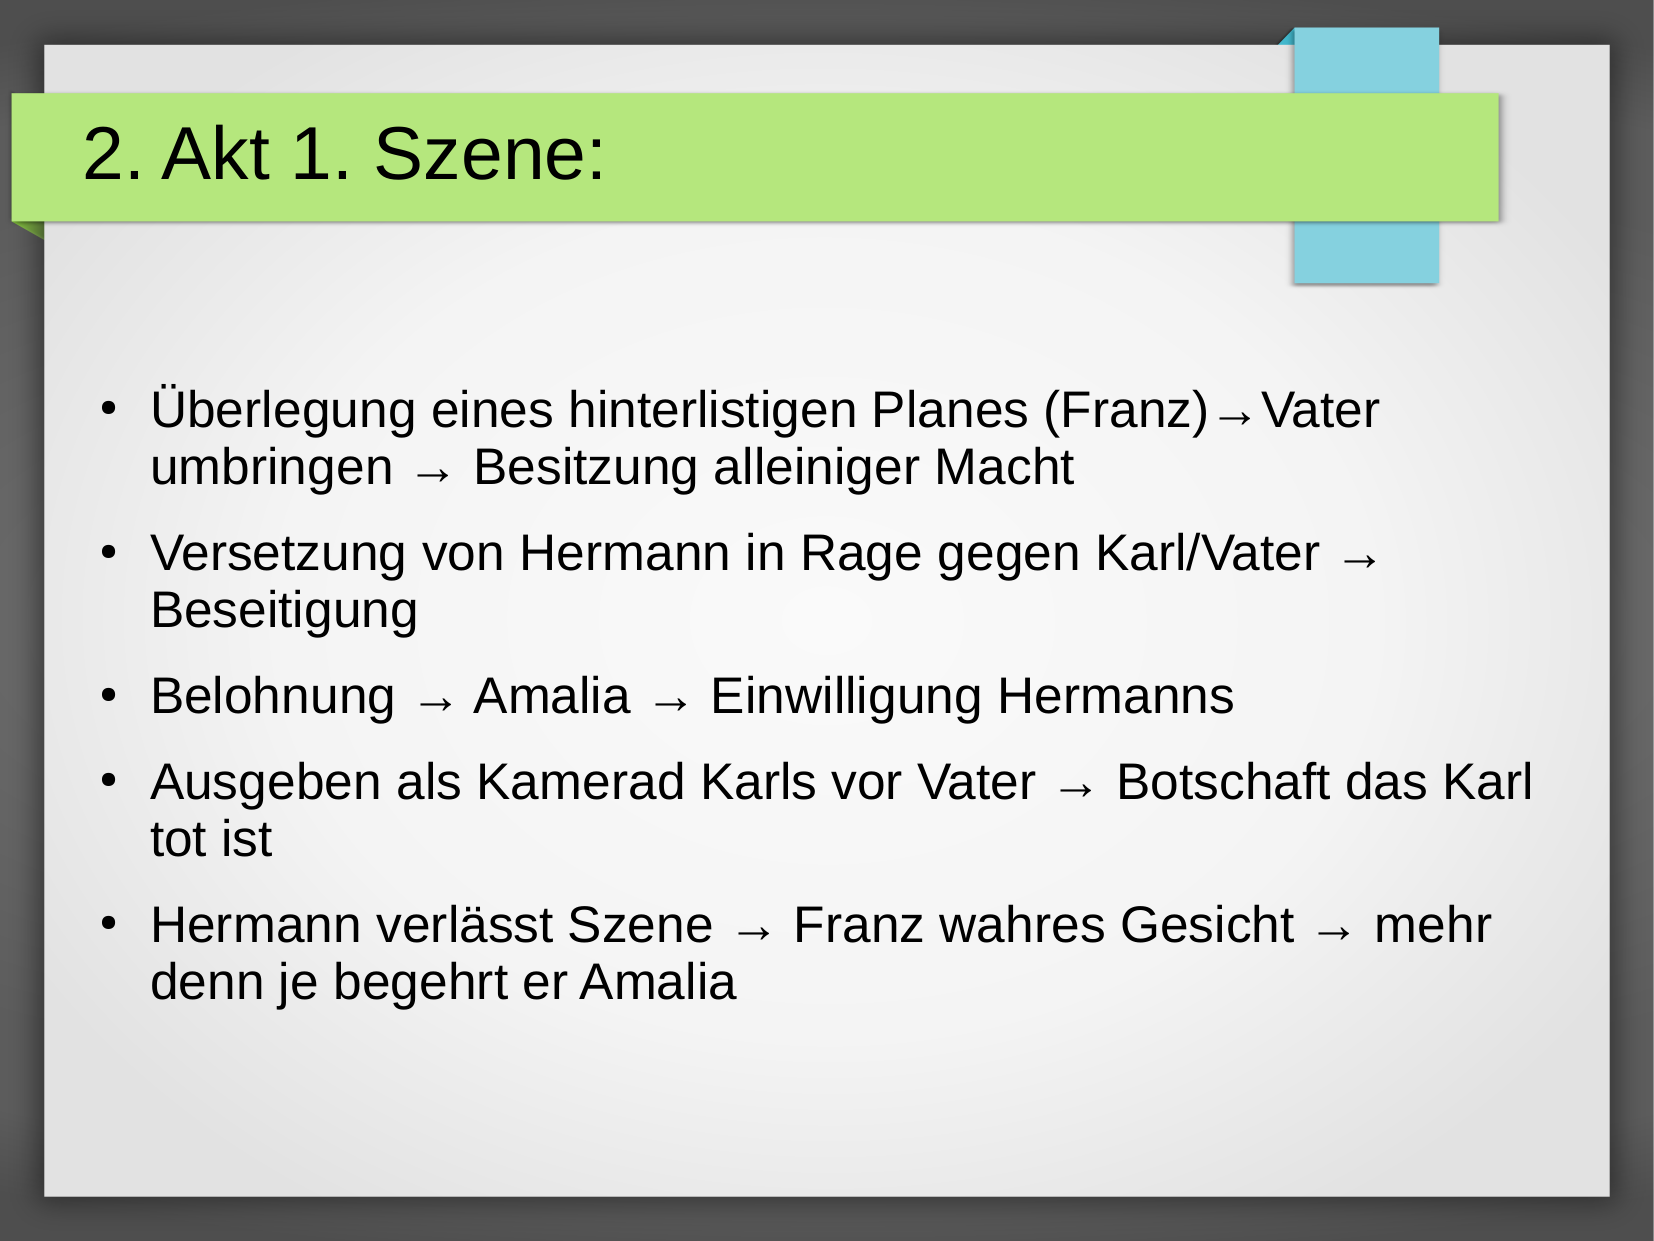

# 2. Akt 1. Szene:
Überlegung eines hinterlistigen Planes (Franz)→Vater umbringen → Besitzung alleiniger Macht
Versetzung von Hermann in Rage gegen Karl/Vater → Beseitigung
Belohnung → Amalia → Einwilligung Hermanns
Ausgeben als Kamerad Karls vor Vater → Botschaft das Karl tot ist
Hermann verlässt Szene → Franz wahres Gesicht → mehr denn je begehrt er Amalia